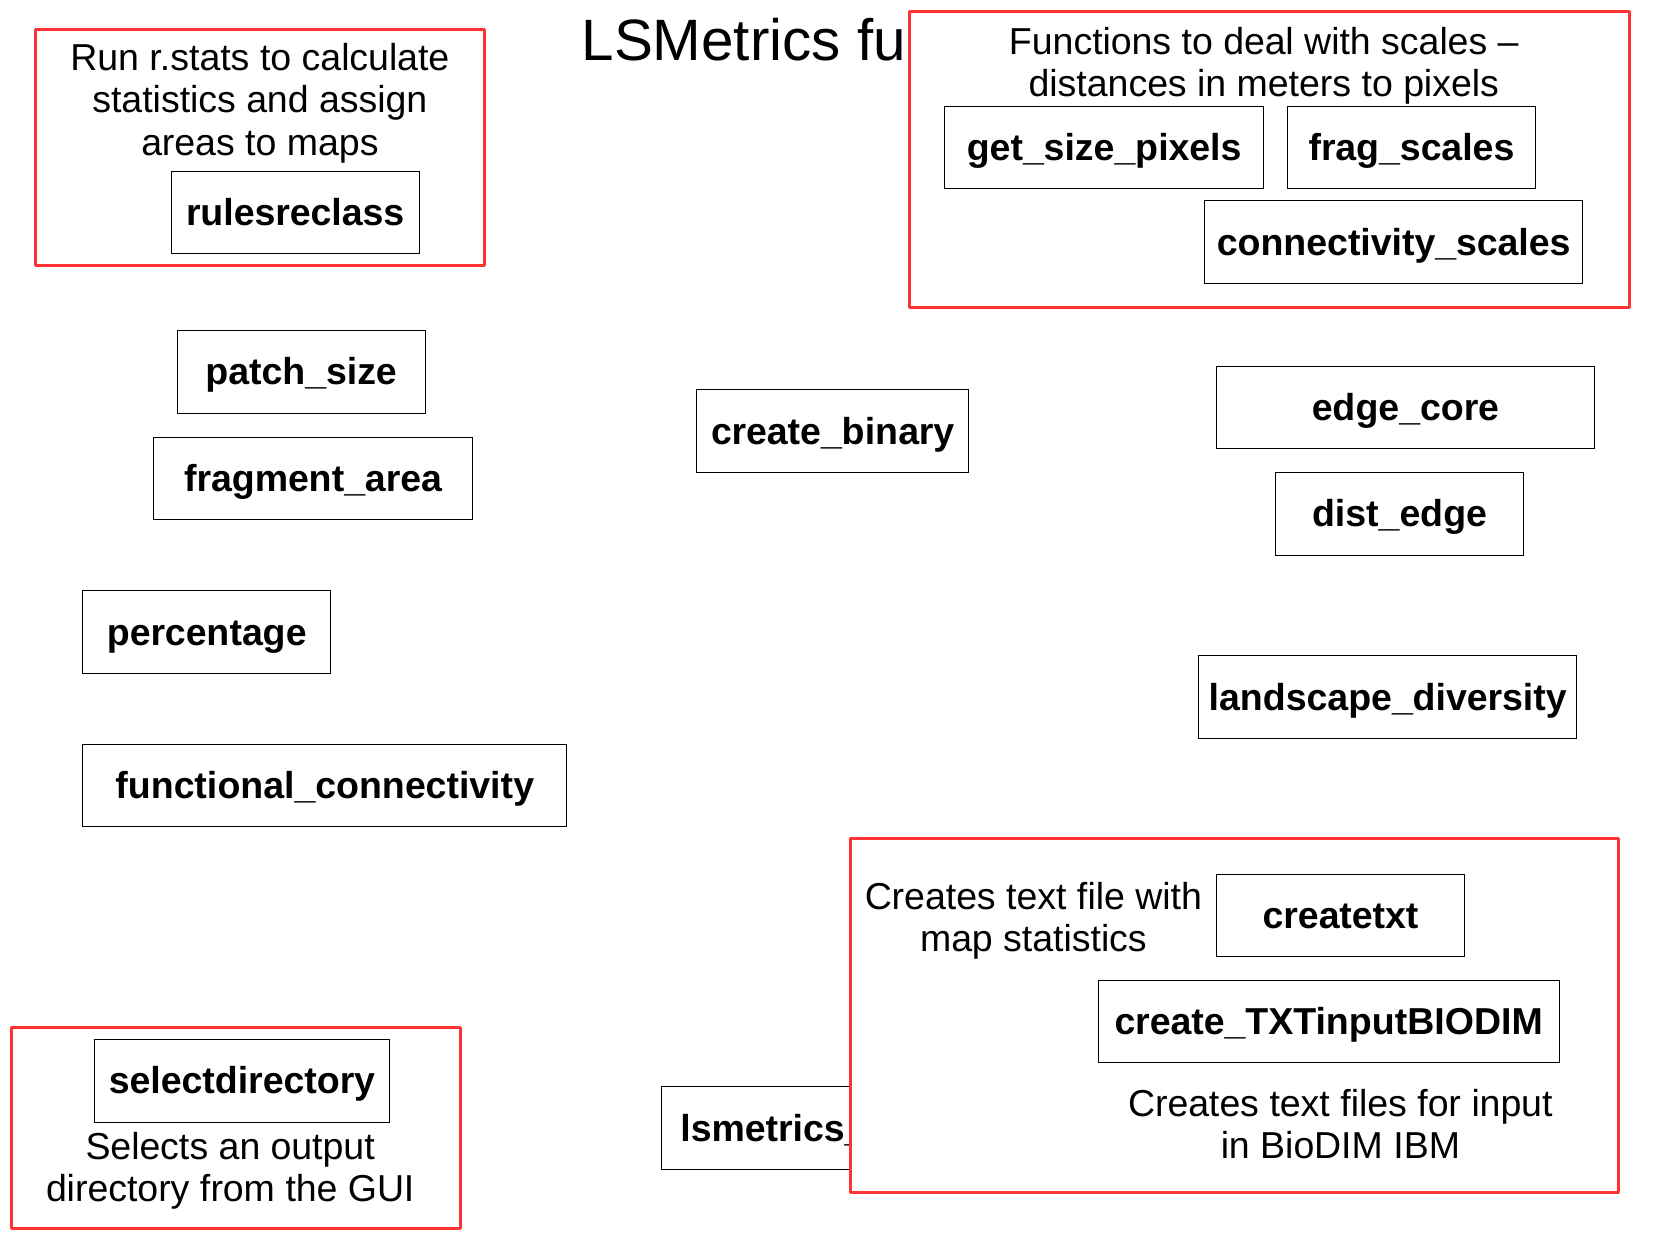

LSMetrics functions
Functions to deal with scales – distances in meters to pixels
Run r.stats to calculate statistics and assign areas to maps
get_size_pixels
frag_scales
rulesreclass
connectivity_scales
patch_size
edge_core
create_binary
fragment_area
dist_edge
percentage
landscape_diversity
functional_connectivity
Creates text file with map statistics
createtxt
create_TXTinputBIODIM
selectdirectory
Creates text files for input in BioDIM IBM
lsmetrics_run
Selects an output directory from the GUI